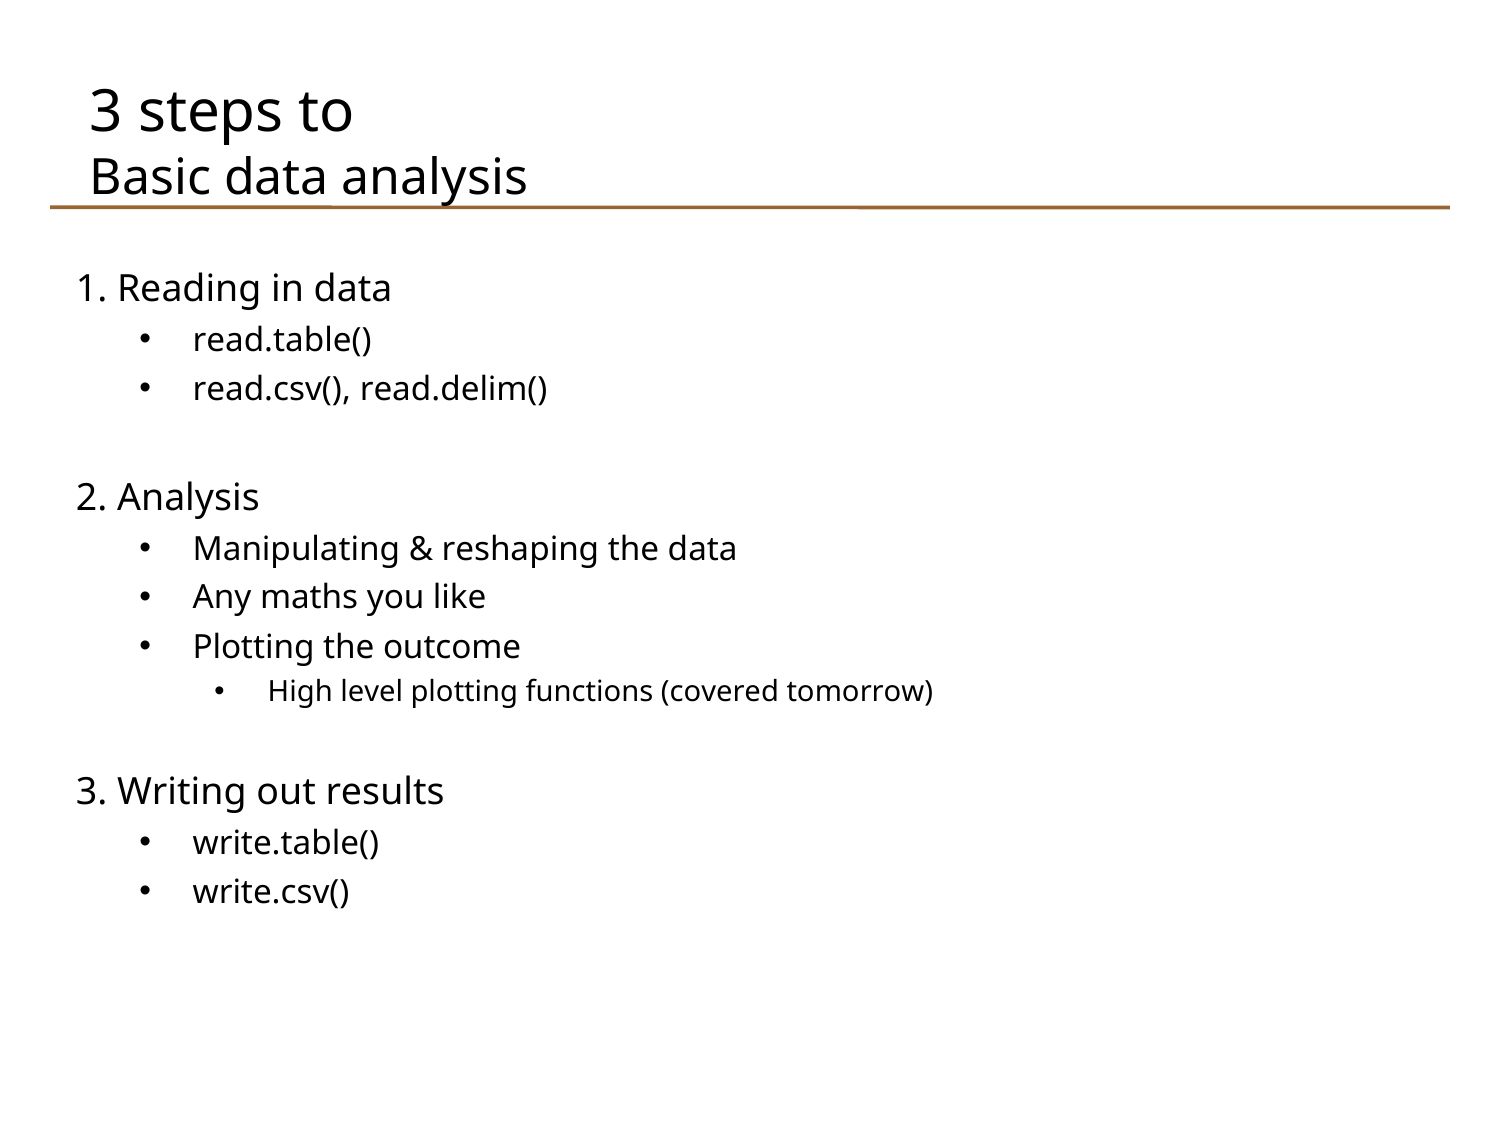

3 steps to
Basic data analysis
1. Reading in data
read.table()
read.csv(), read.delim()
2. Analysis
Manipulating & reshaping the data
Any maths you like
Plotting the outcome
High level plotting functions (covered tomorrow)
3. Writing out results
write.table()
write.csv()